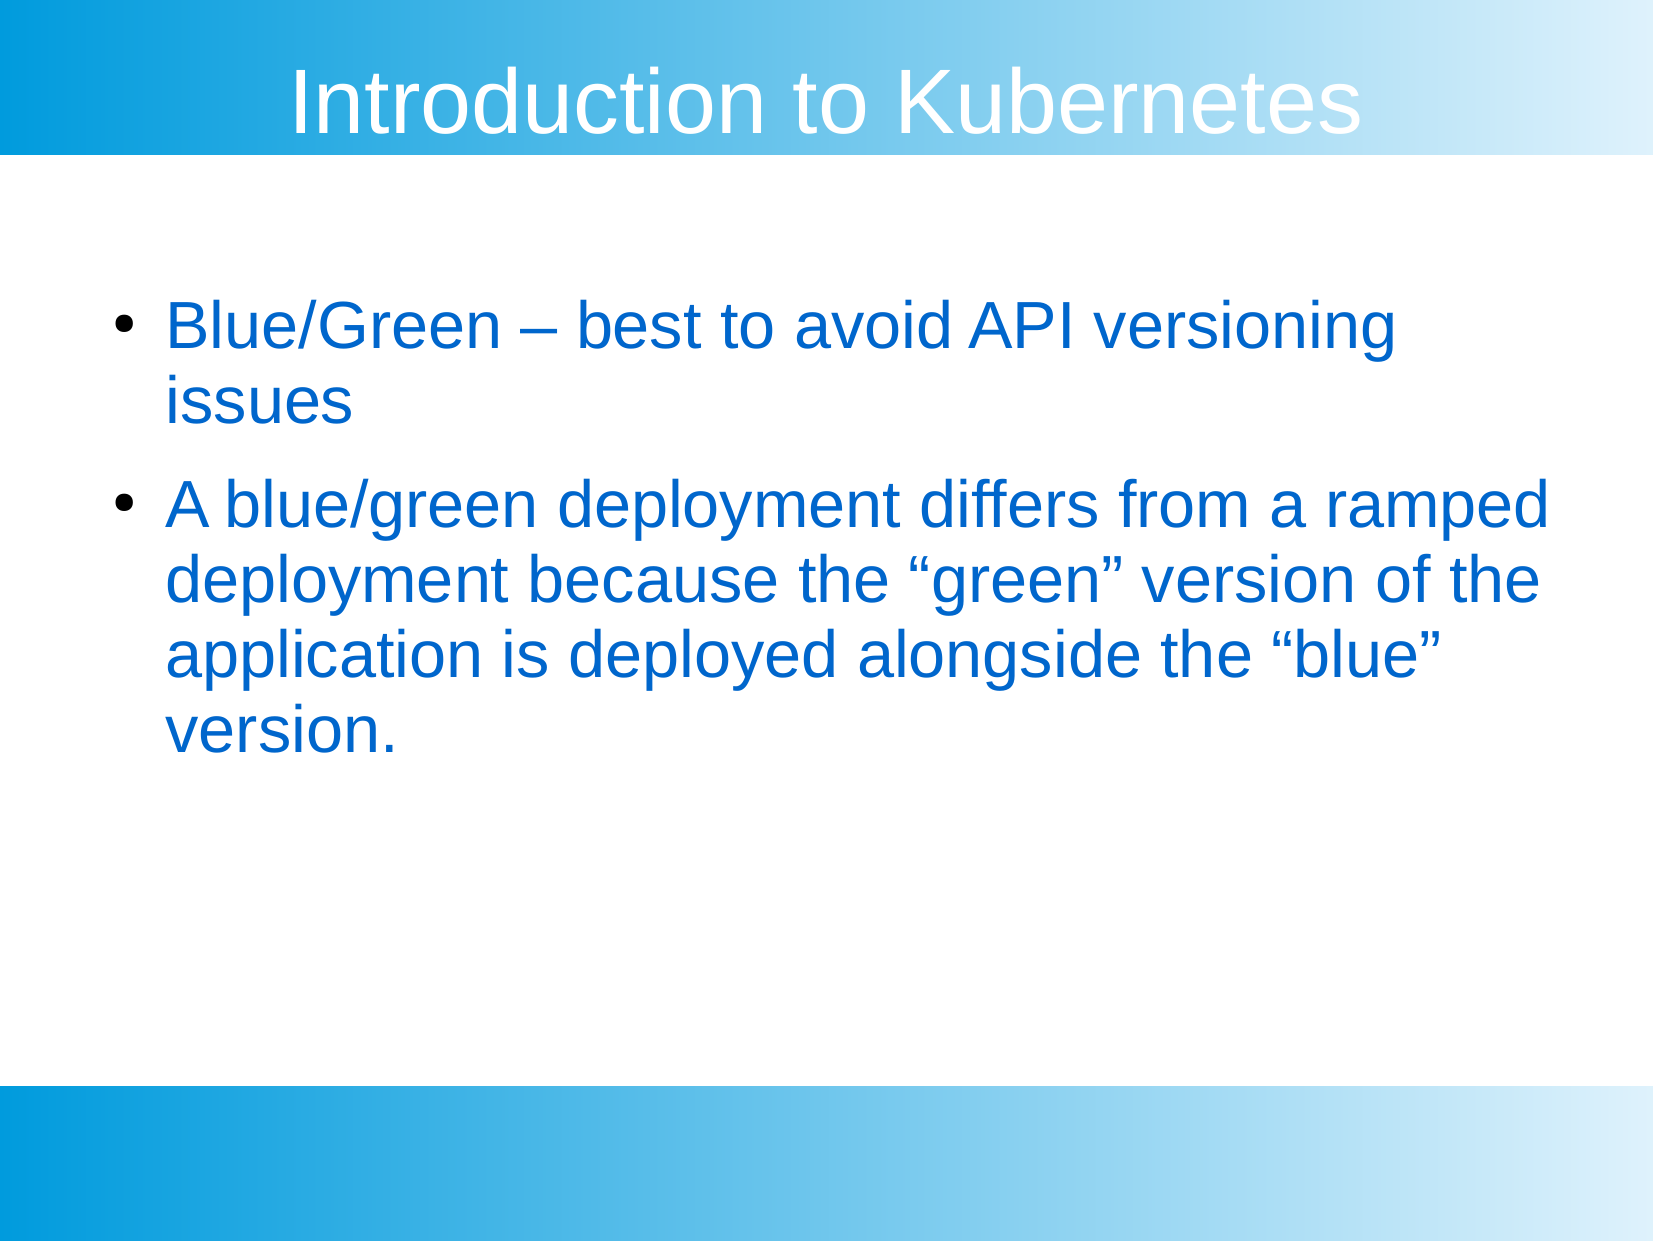

# Introduction to Kubernetes
Blue/Green – best to avoid API versioning issues
A blue/green deployment differs from a ramped deployment because the “green” version of the application is deployed alongside the “blue” version.